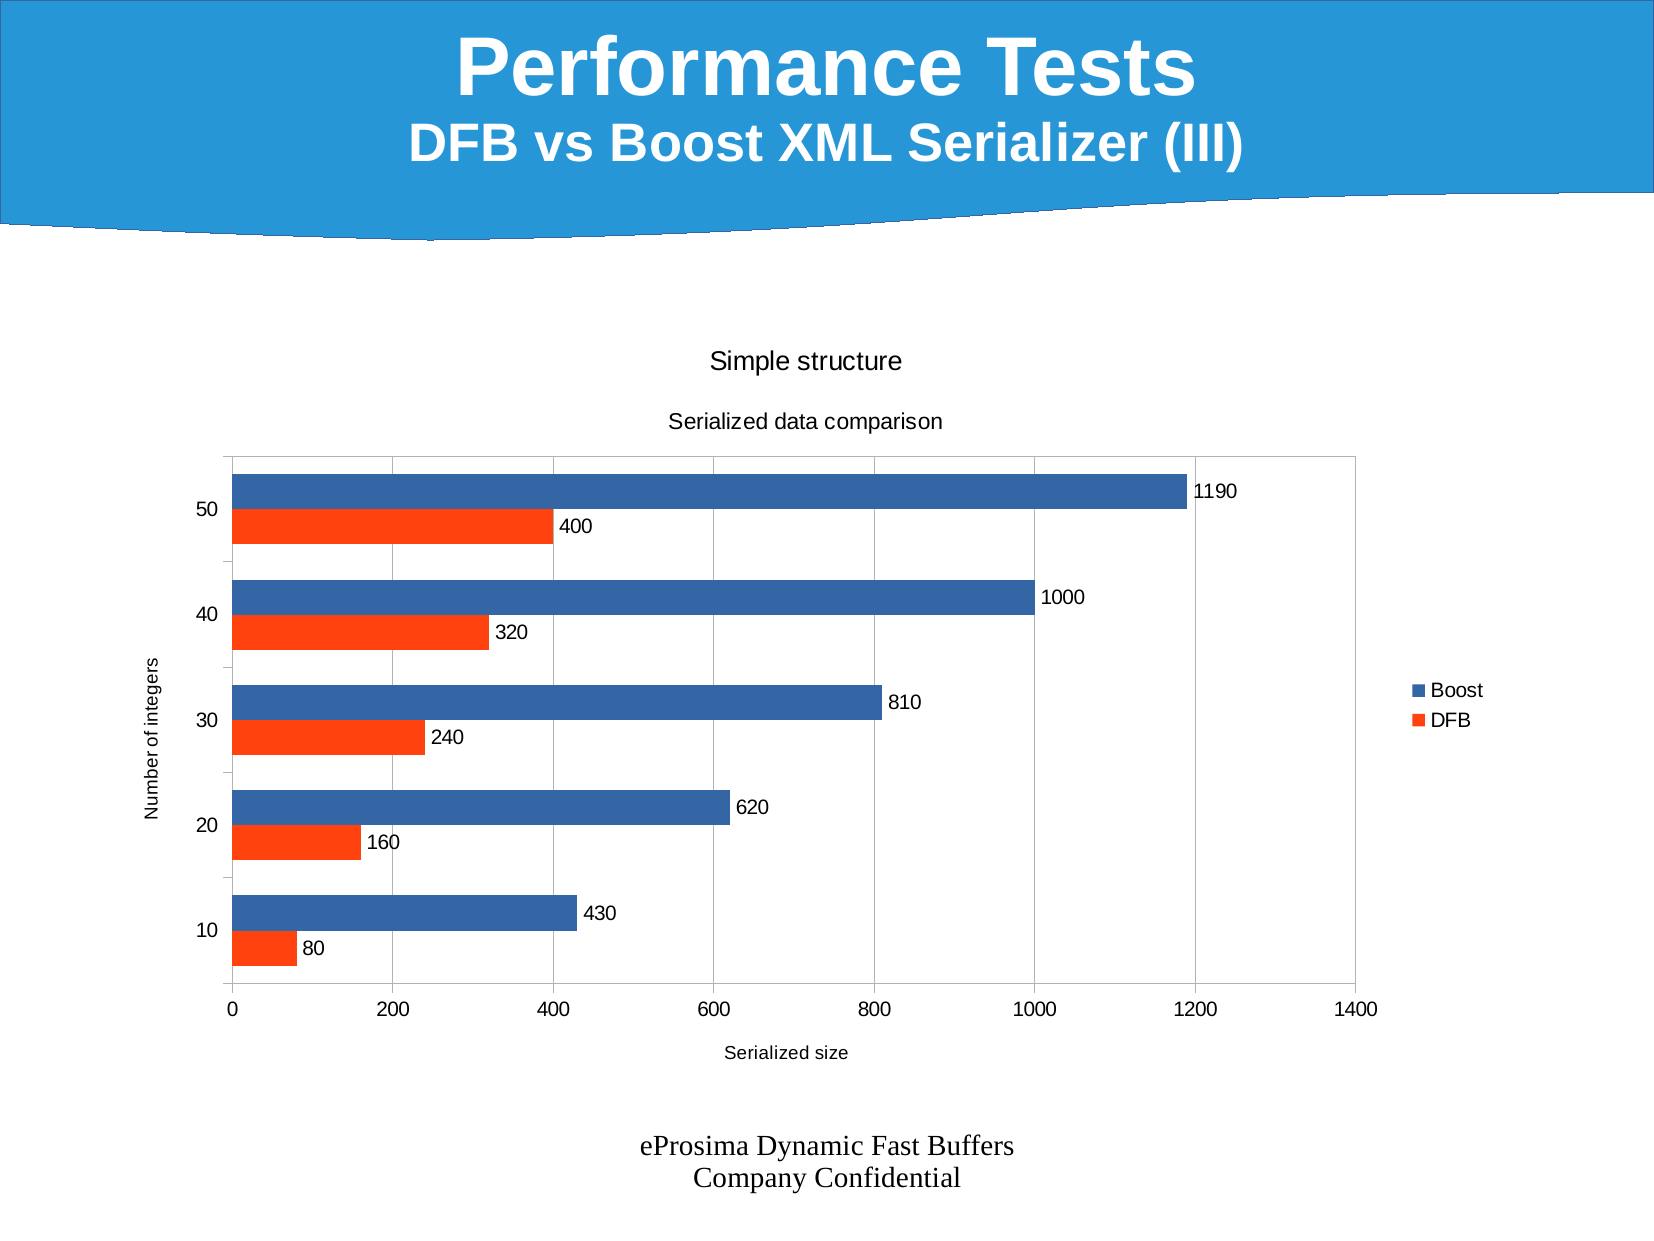

Performance Tests
DFB vs Boost XML Serializer (III)
### Chart: Simple structure
Serialized data comparison
| Category | DFB | Boost |
|---|---|---|
| 10 | 80.0 | 430.0 |
| 20 | 160.0 | 620.0 |
| 30 | 240.0 | 810.0 |
| 40 | 320.0 | 1000.0 |
| 50 | 400.0 | 1190.0 |eProsima Dynamic Fast Buffers